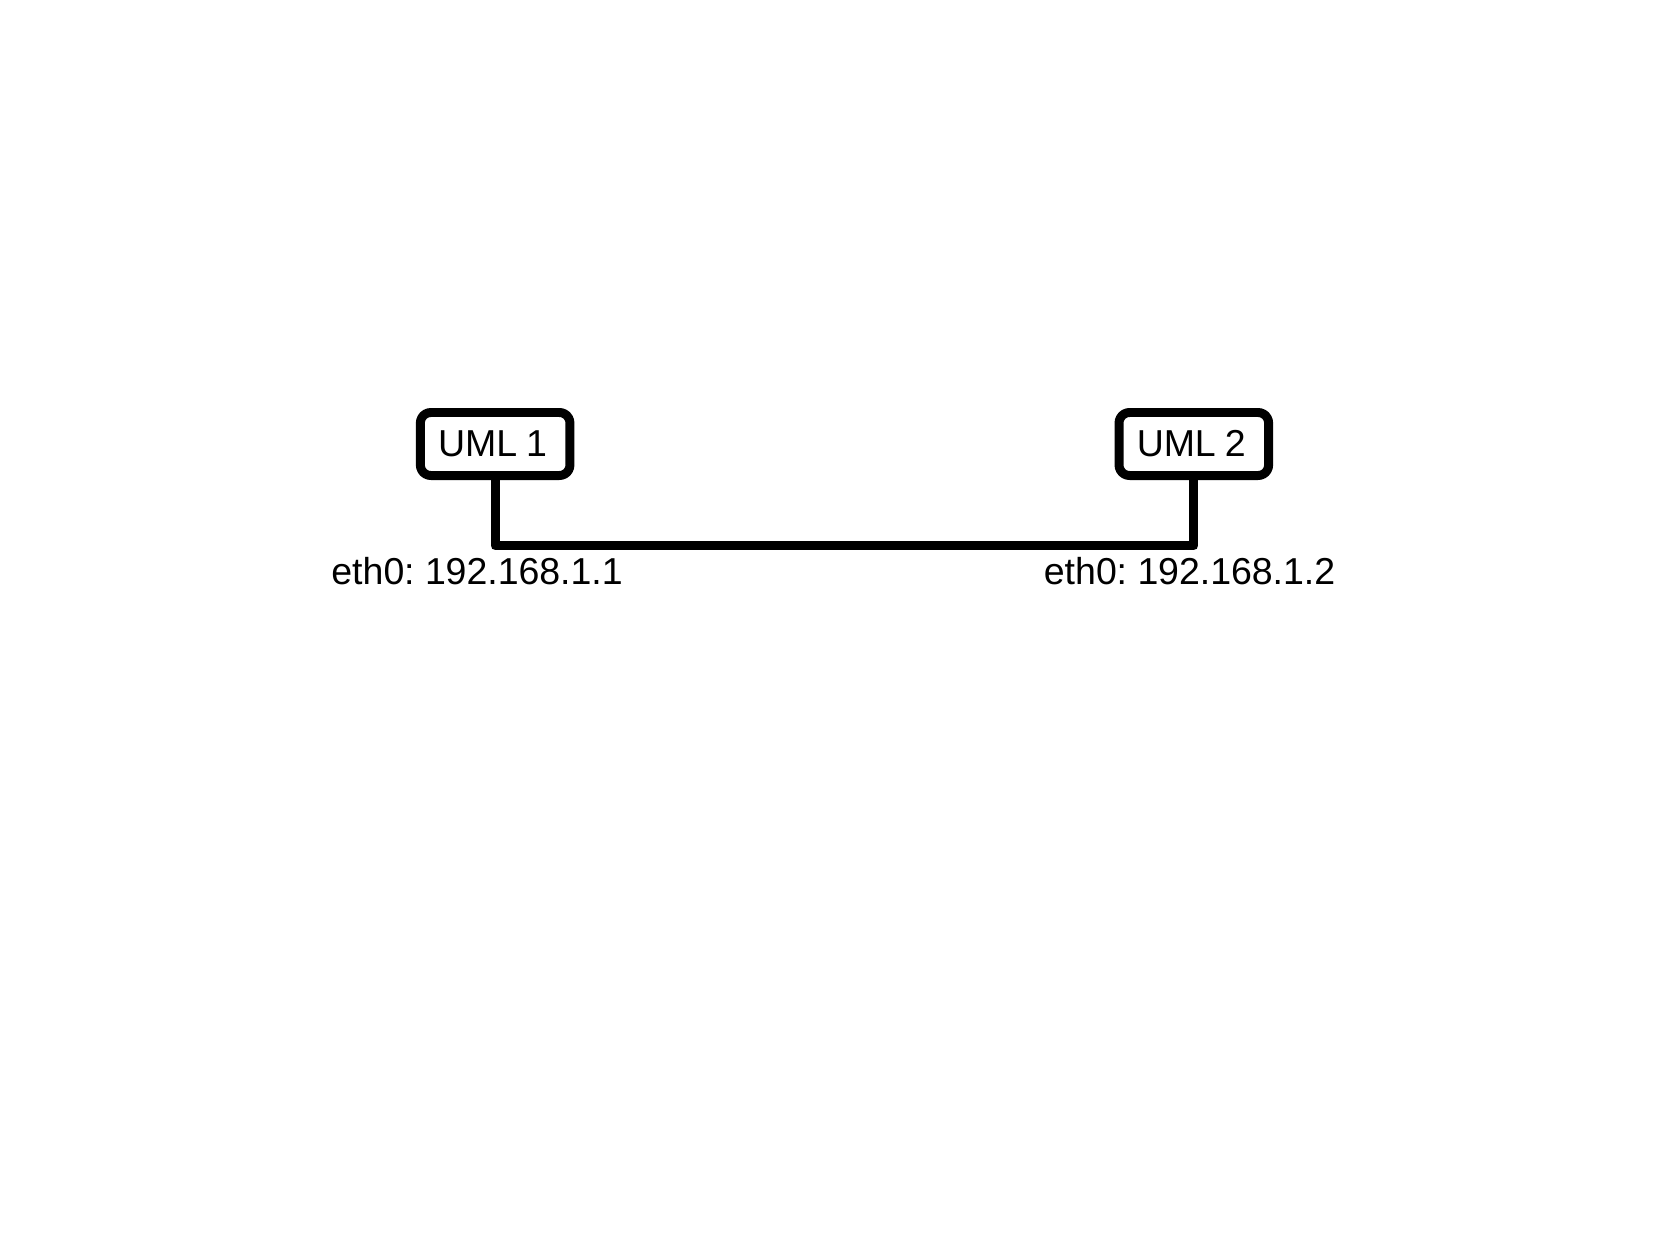

UML 1
UML 2
eth0: 192.168.1.1
eth0: 192.168.1.2